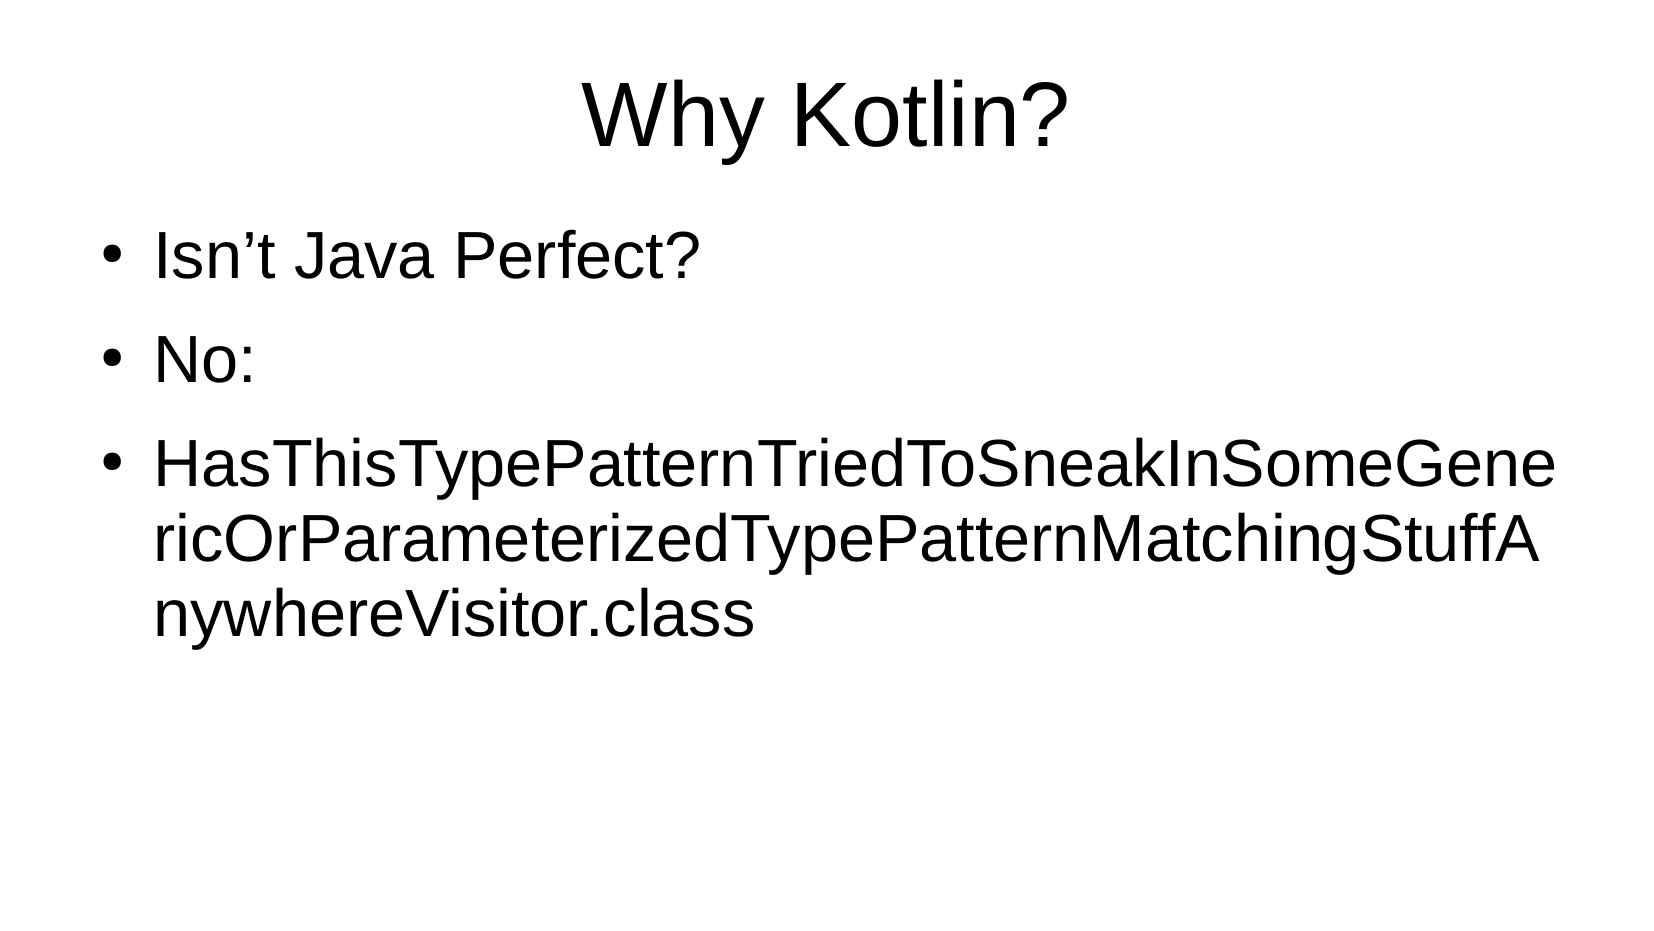

# Why Kotlin?
Isn’t Java Perfect?
No:
HasThisTypePatternTriedToSneakInSomeGenericOrParameterizedTypePatternMatchingStuffAnywhereVisitor.class